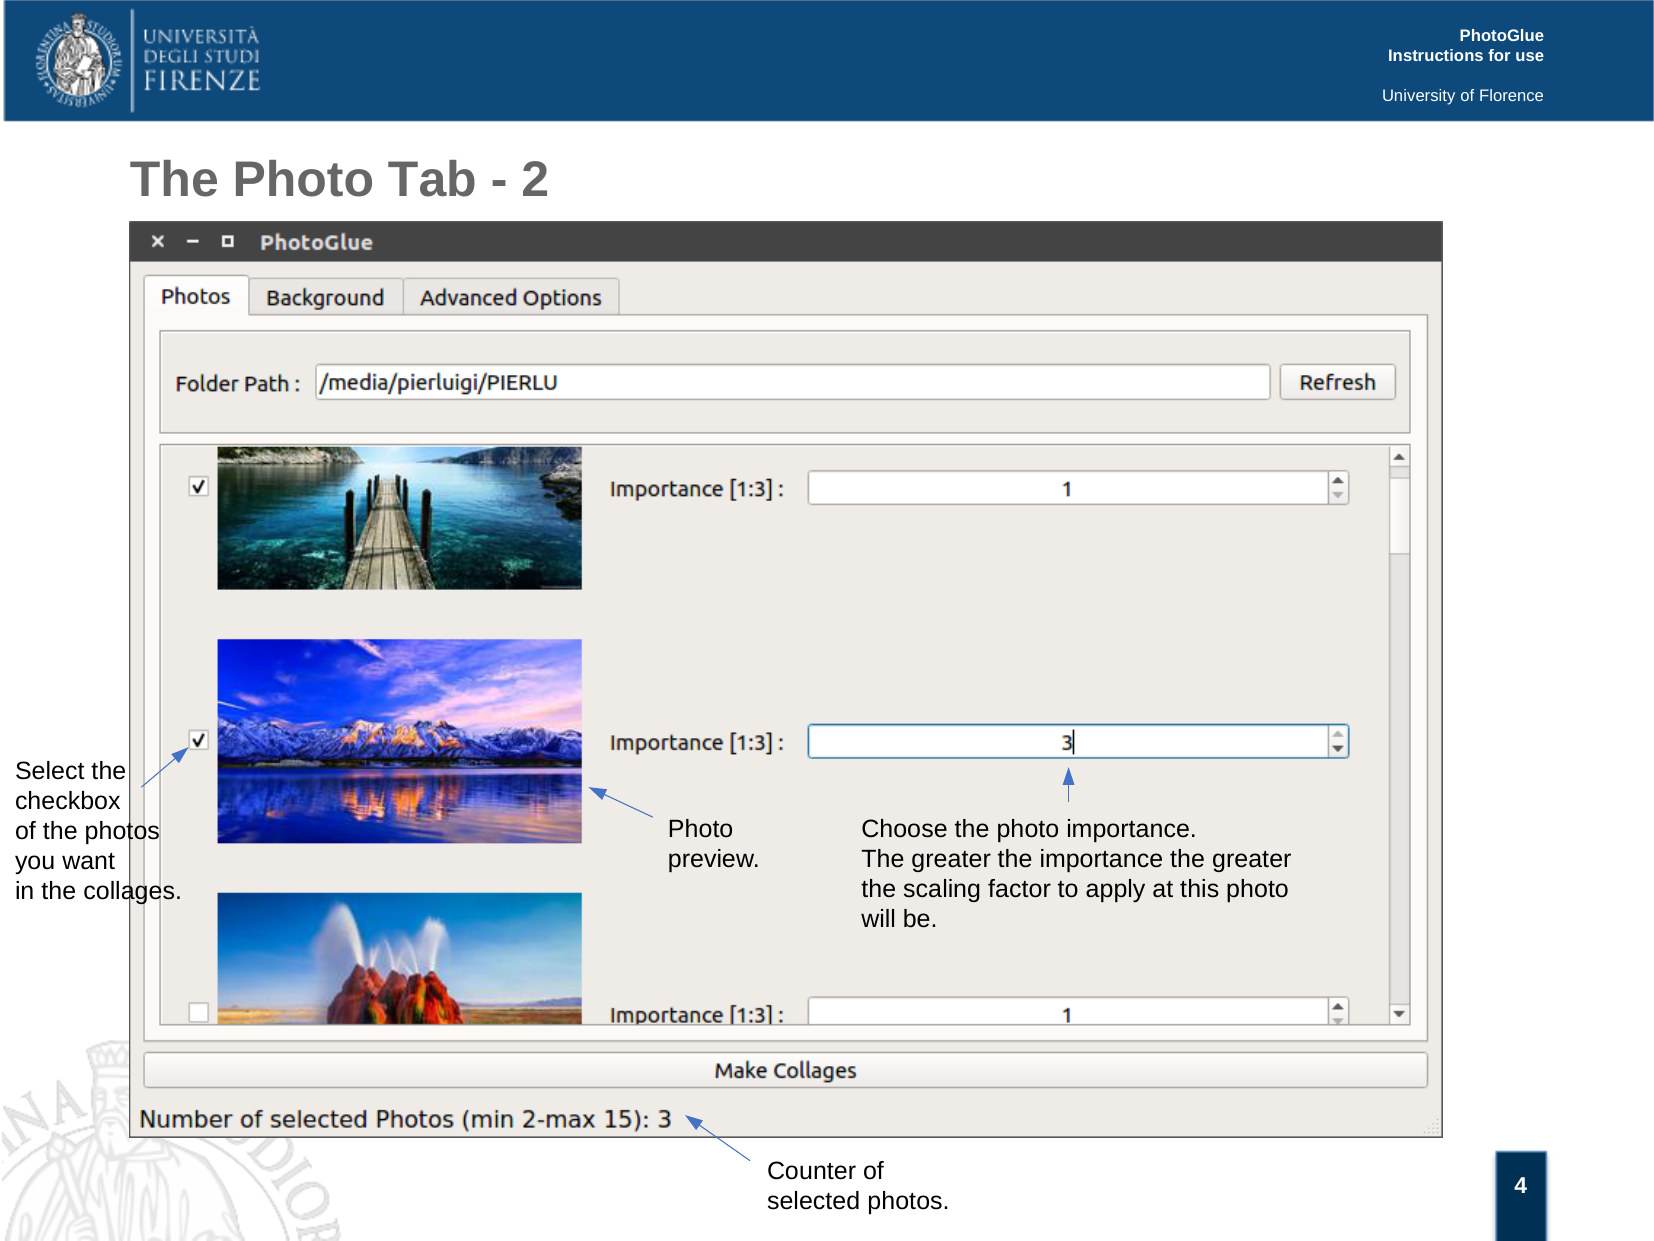

PhotoGlue
 Instructions for use
University of Florence
The Photo Tab - 2
Select the
checkbox
of the photos
you want
in the collages.
Photo preview.
Choose the photo importance.
The greater the importance the greater
the scaling factor to apply at this photo will be.
Counter of
selected photos.
4